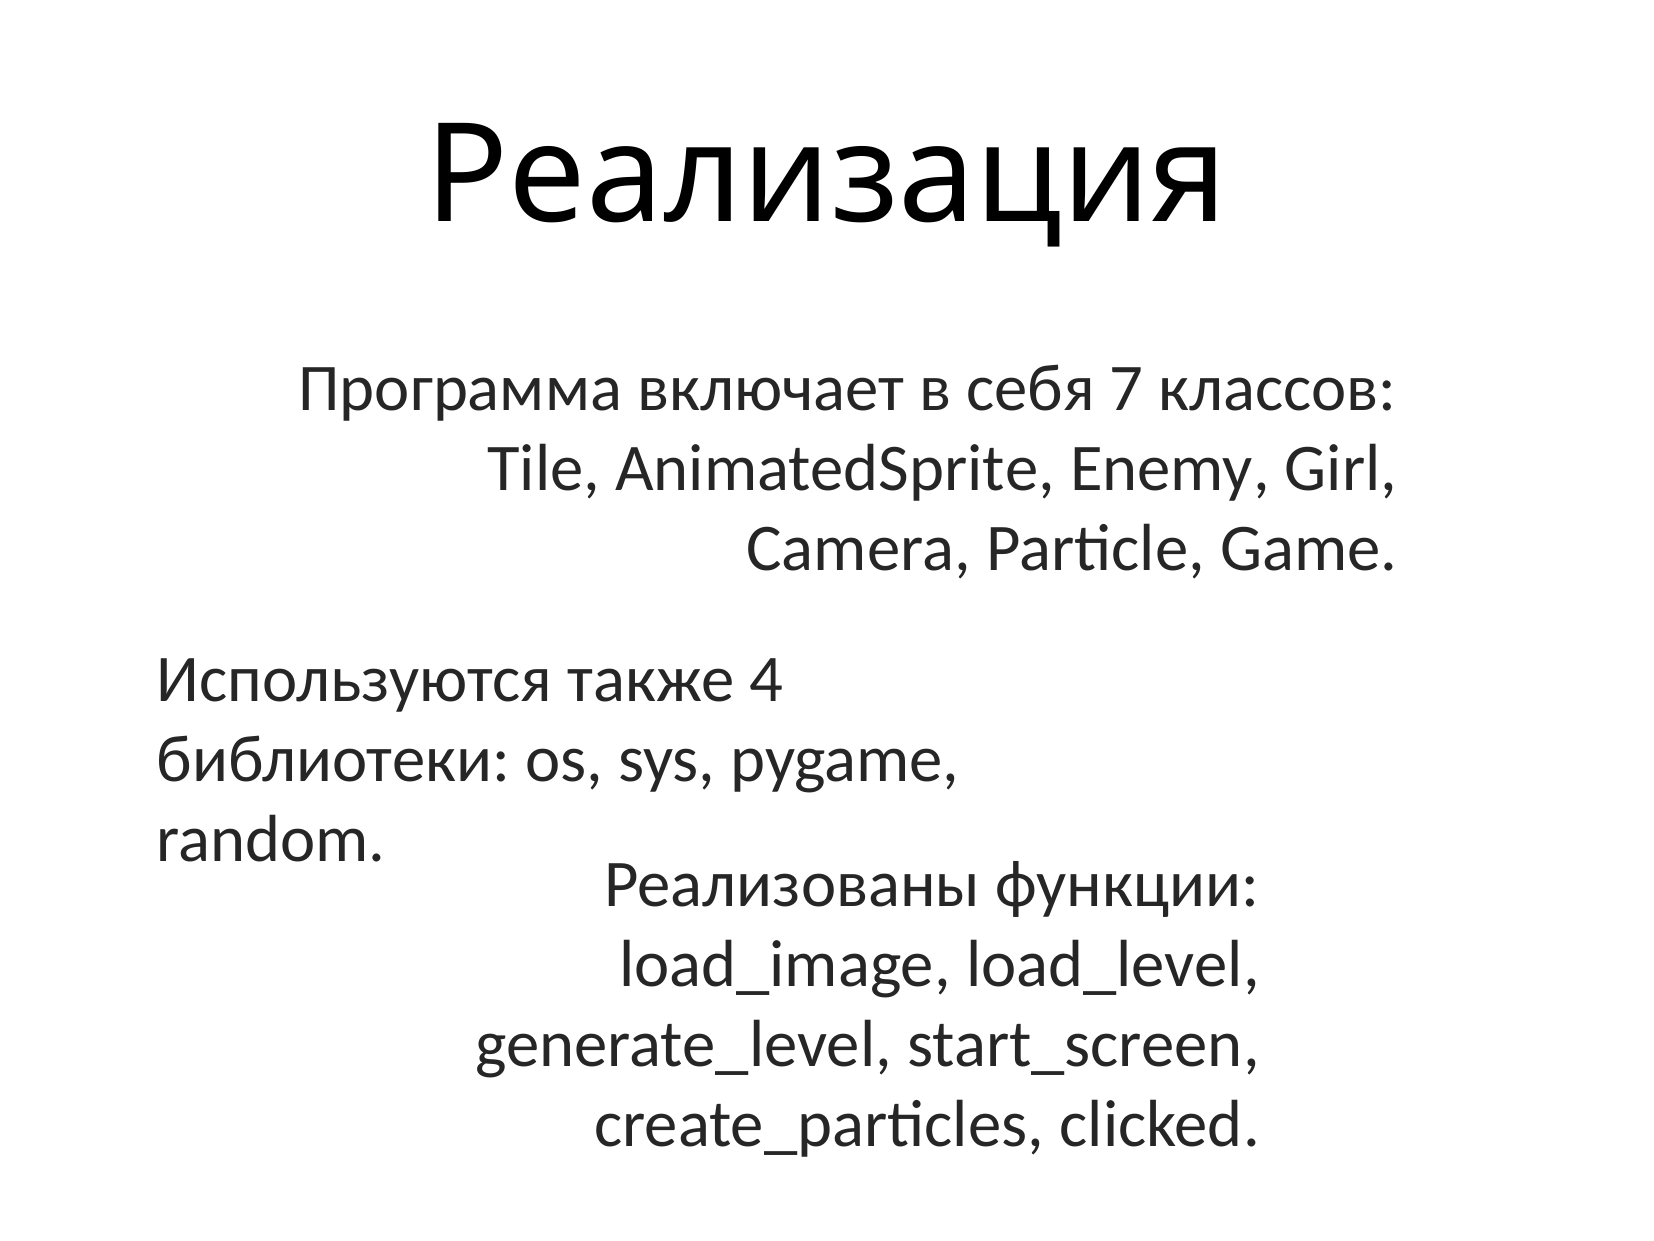

Реализация
Программа включает в себя 7 классов: Tile, AnimatedSpritе, Enemy, Girl, Camera, Particle, Game.
Используются также 4 библиотеки: os, sys, pygame, random.
Реализованы функции: load_image, load_level, generate_level, start_screen, create_particles, clicked.